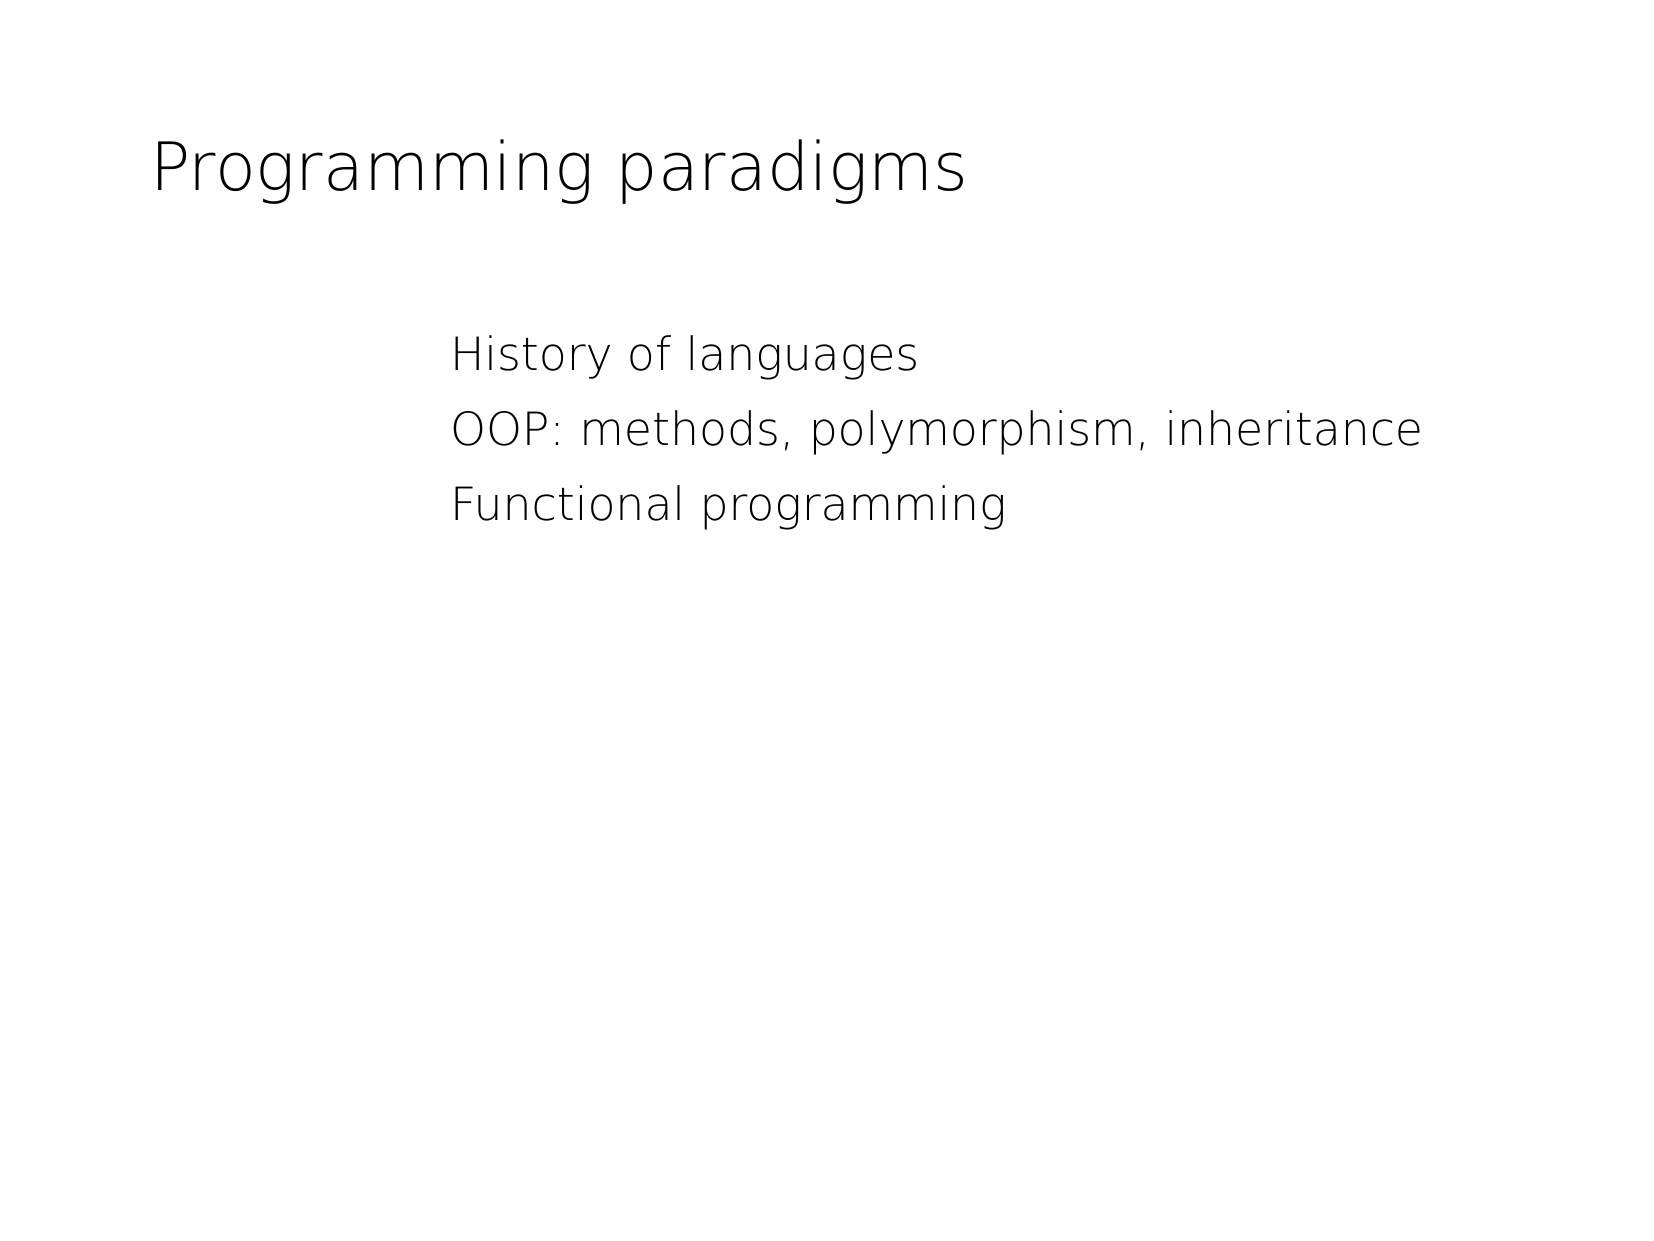

# Programming paradigms
History of languages
OOP: methods, polymorphism, inheritance
Functional programming